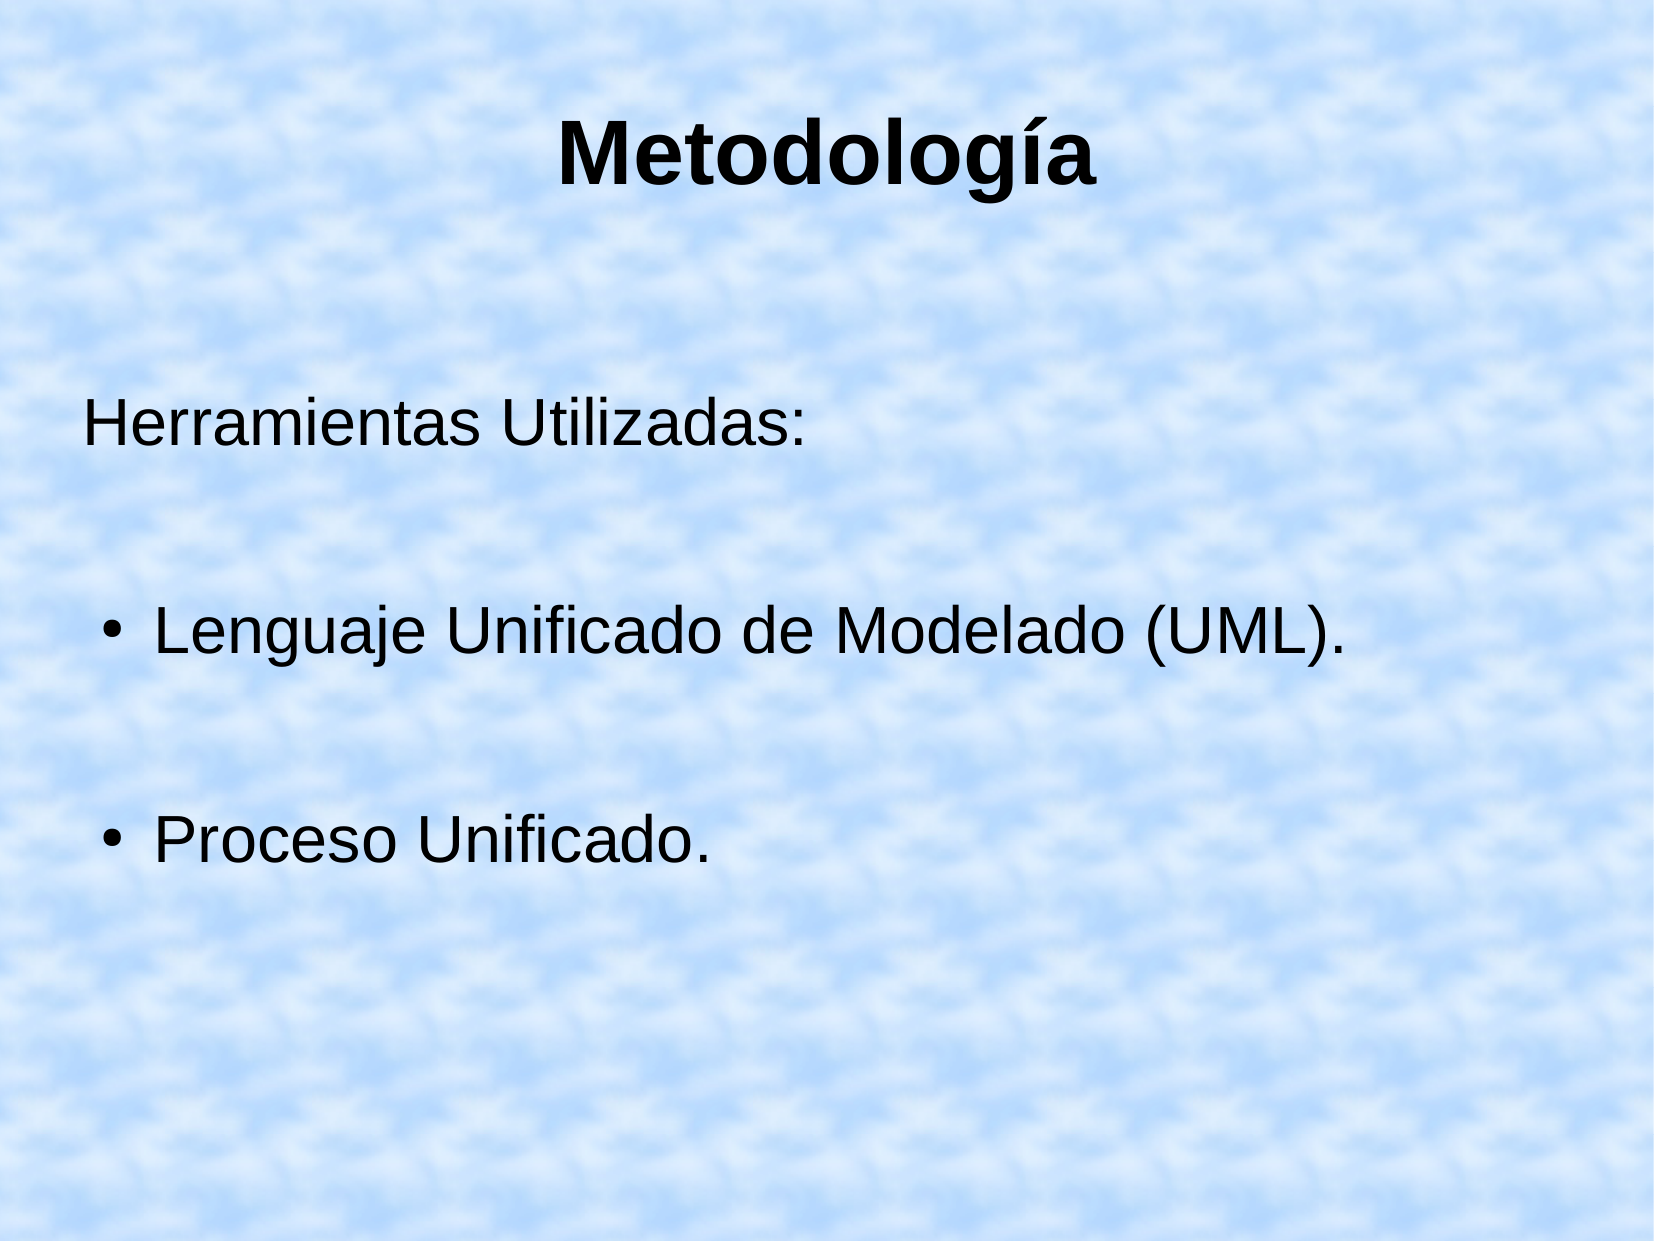

# Metodología
Herramientas Utilizadas:
Lenguaje Unificado de Modelado (UML).
Proceso Unificado.